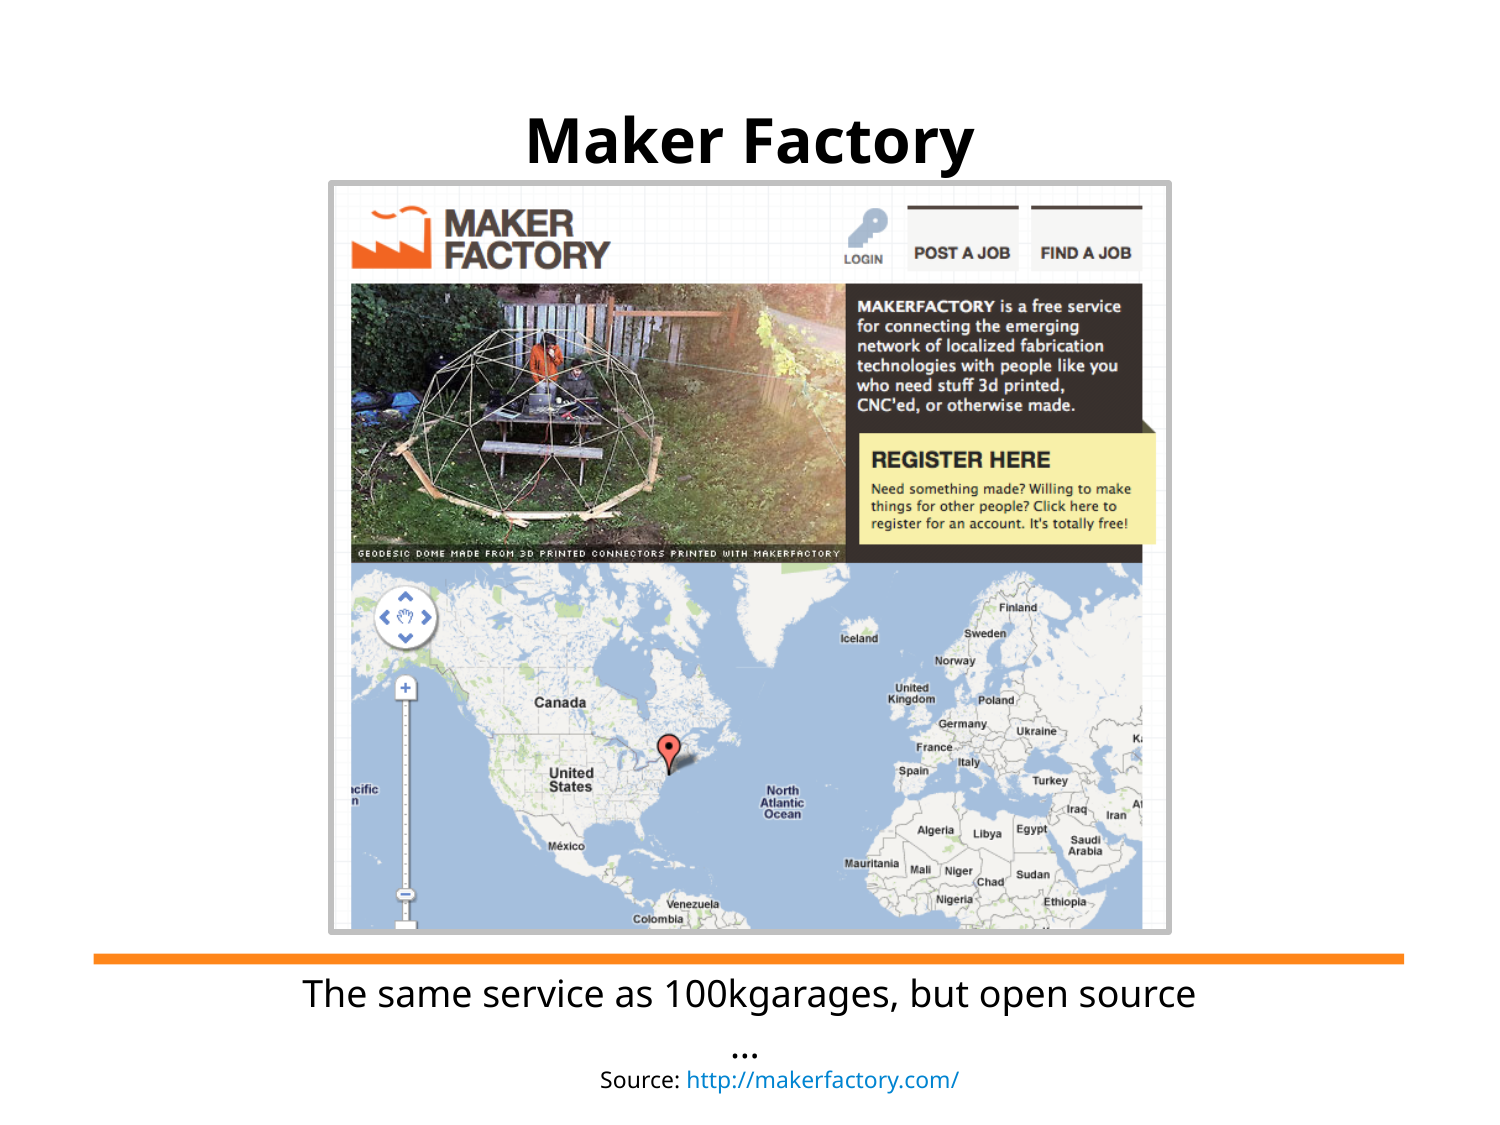

# Maker Factory
The same service as 100kgarages, but open source …
Source: http://makerfactory.com/